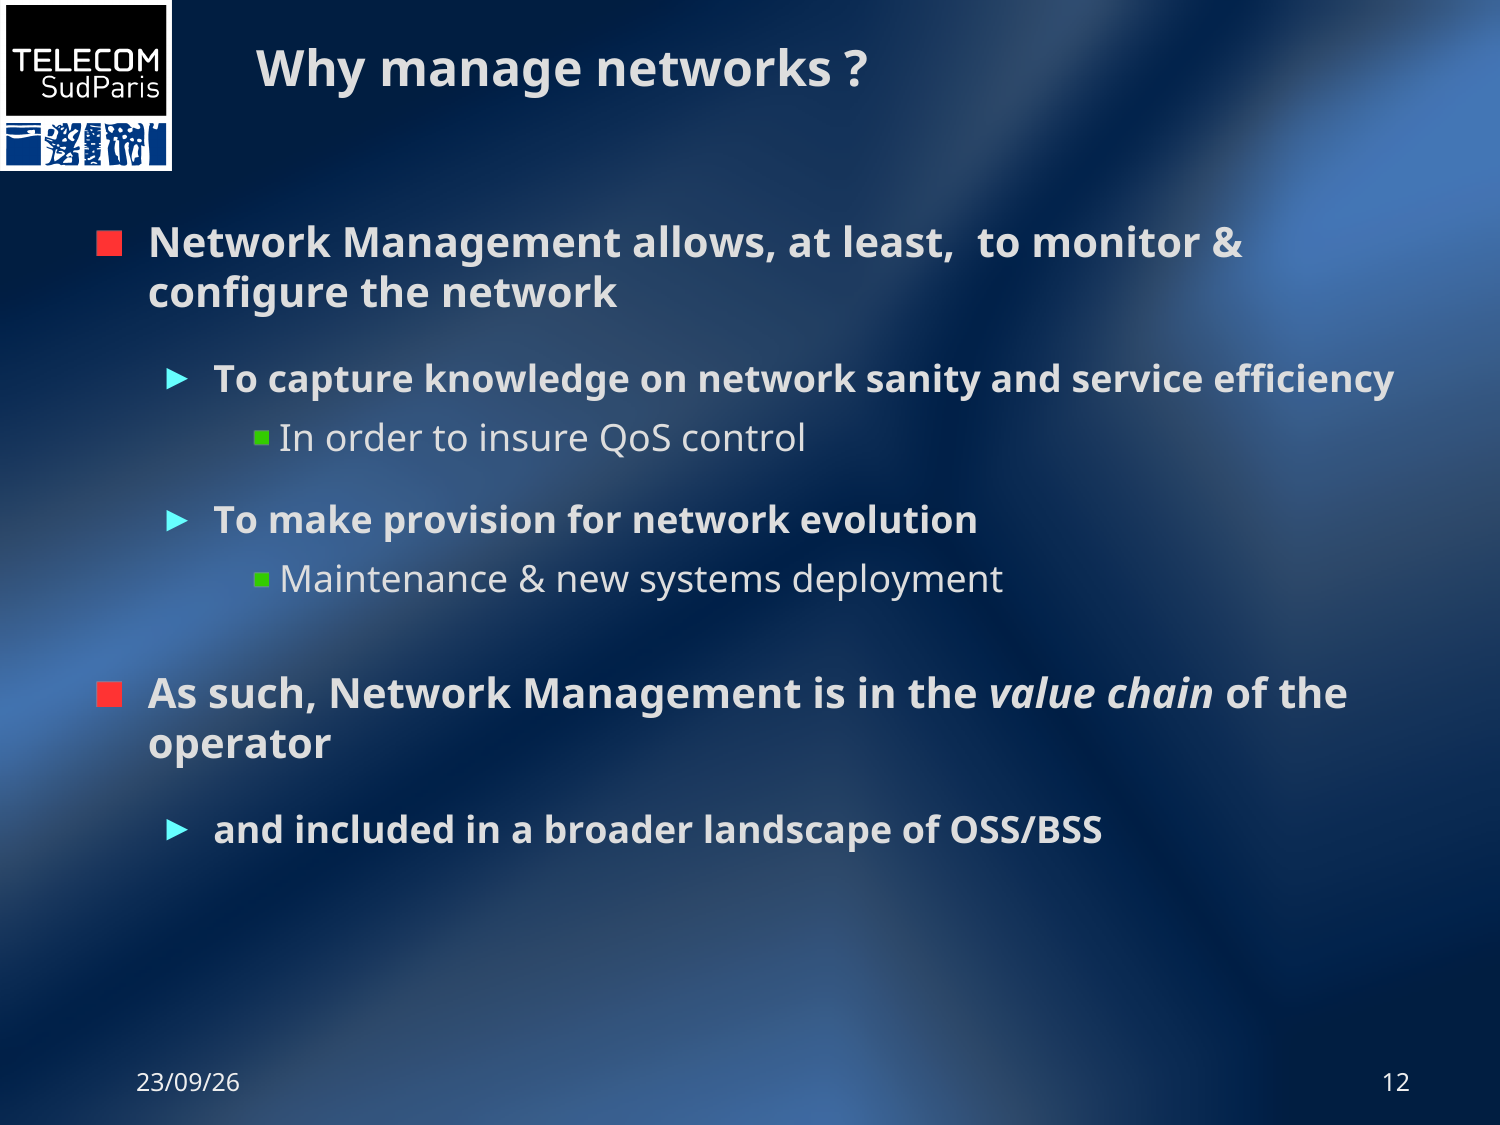

# Why manage networks ?
Network Management allows, at least, to monitor & configure the network
To capture knowledge on network sanity and service efficiency
In order to insure QoS control
To make provision for network evolution
Maintenance & new systems deployment
As such, Network Management is in the value chain of the operator
and included in a broader landscape of OSS/BSS
12